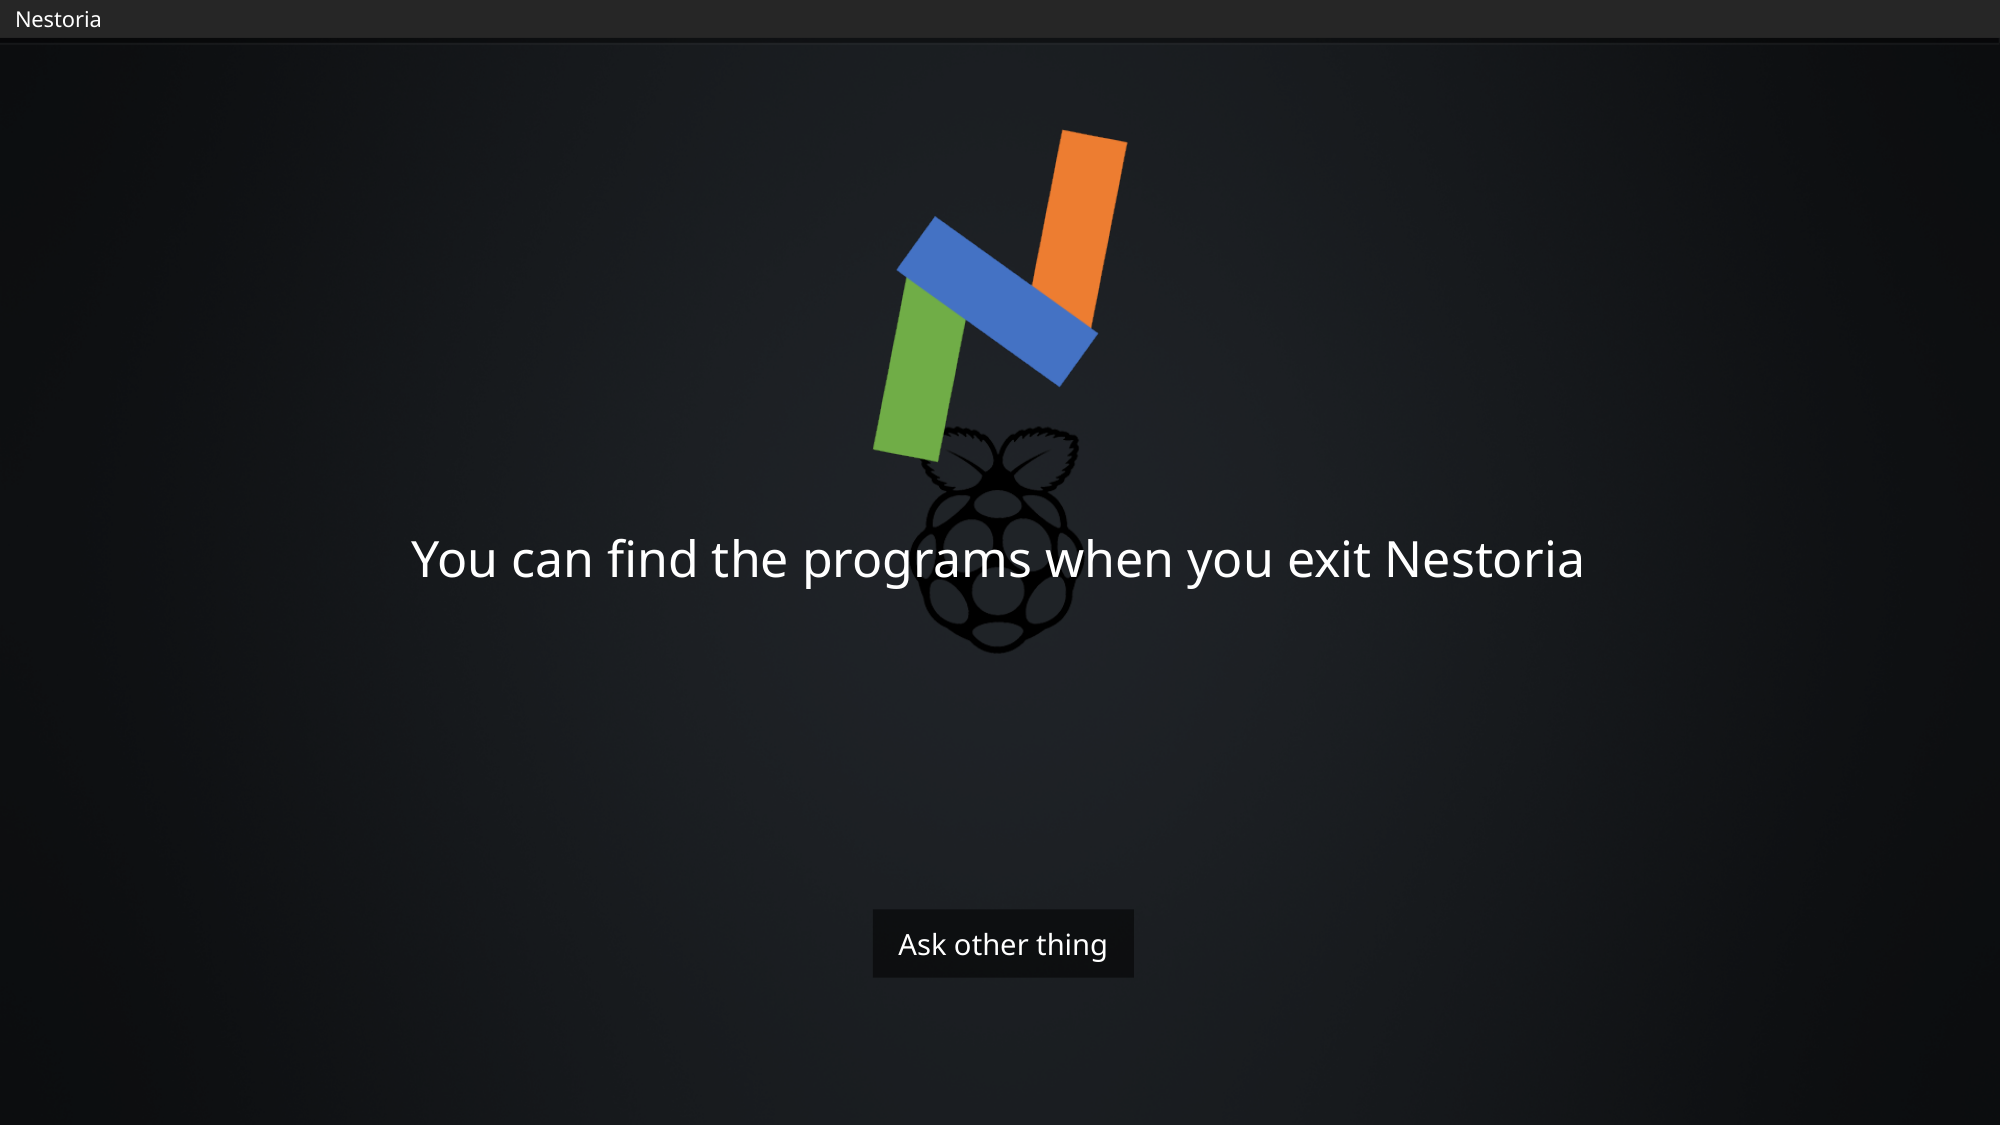

Nestoria
You can find the programs when you exit Nestoria
Ask other thing